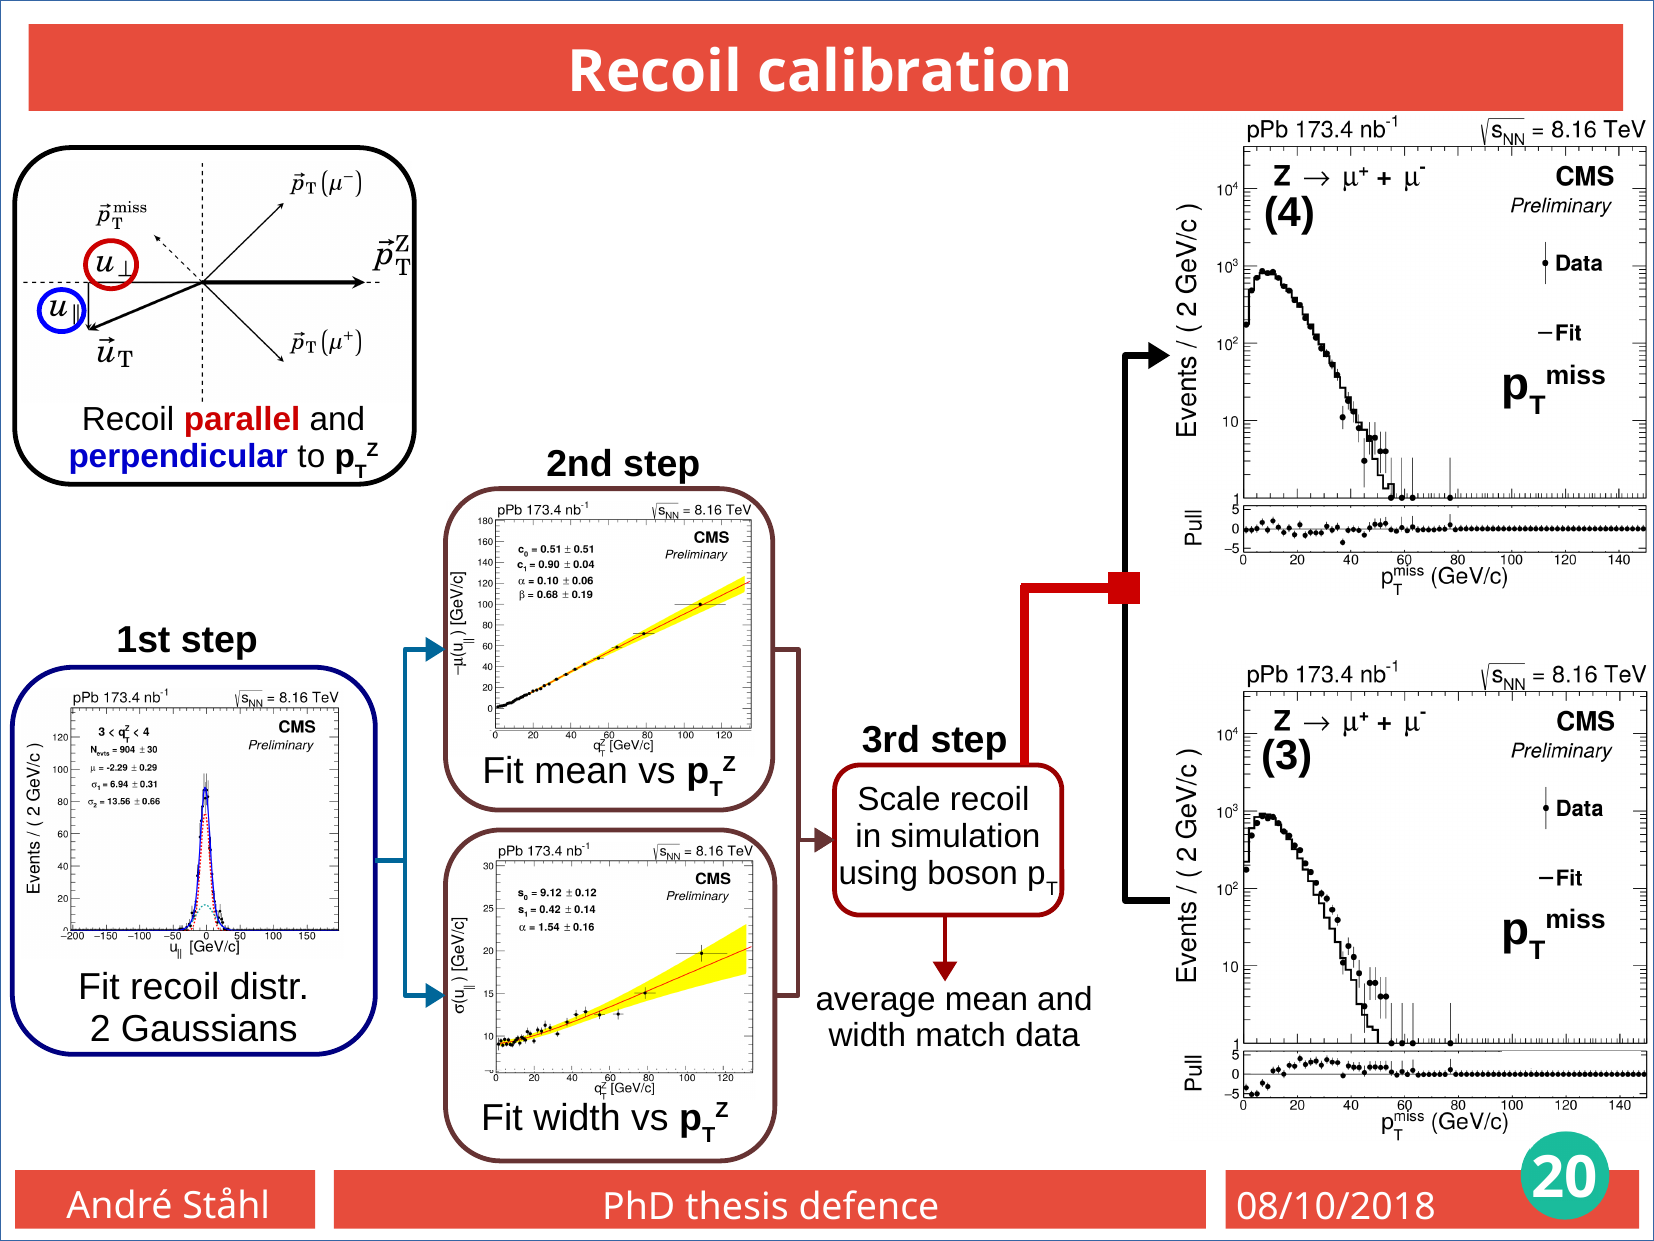

# Recoil calibration
Recoil parallel and
perpendicular to pTZ
(4)
pTmiss
2nd step
Fit mean vs pTZ
1st step
Fit recoil distr.
2 Gaussians
(3)
3rd step
Scale recoil
in simulation
using boson pT
Fit width vs pTZ
pTmiss
average mean and
width match data
20
08/10/2018